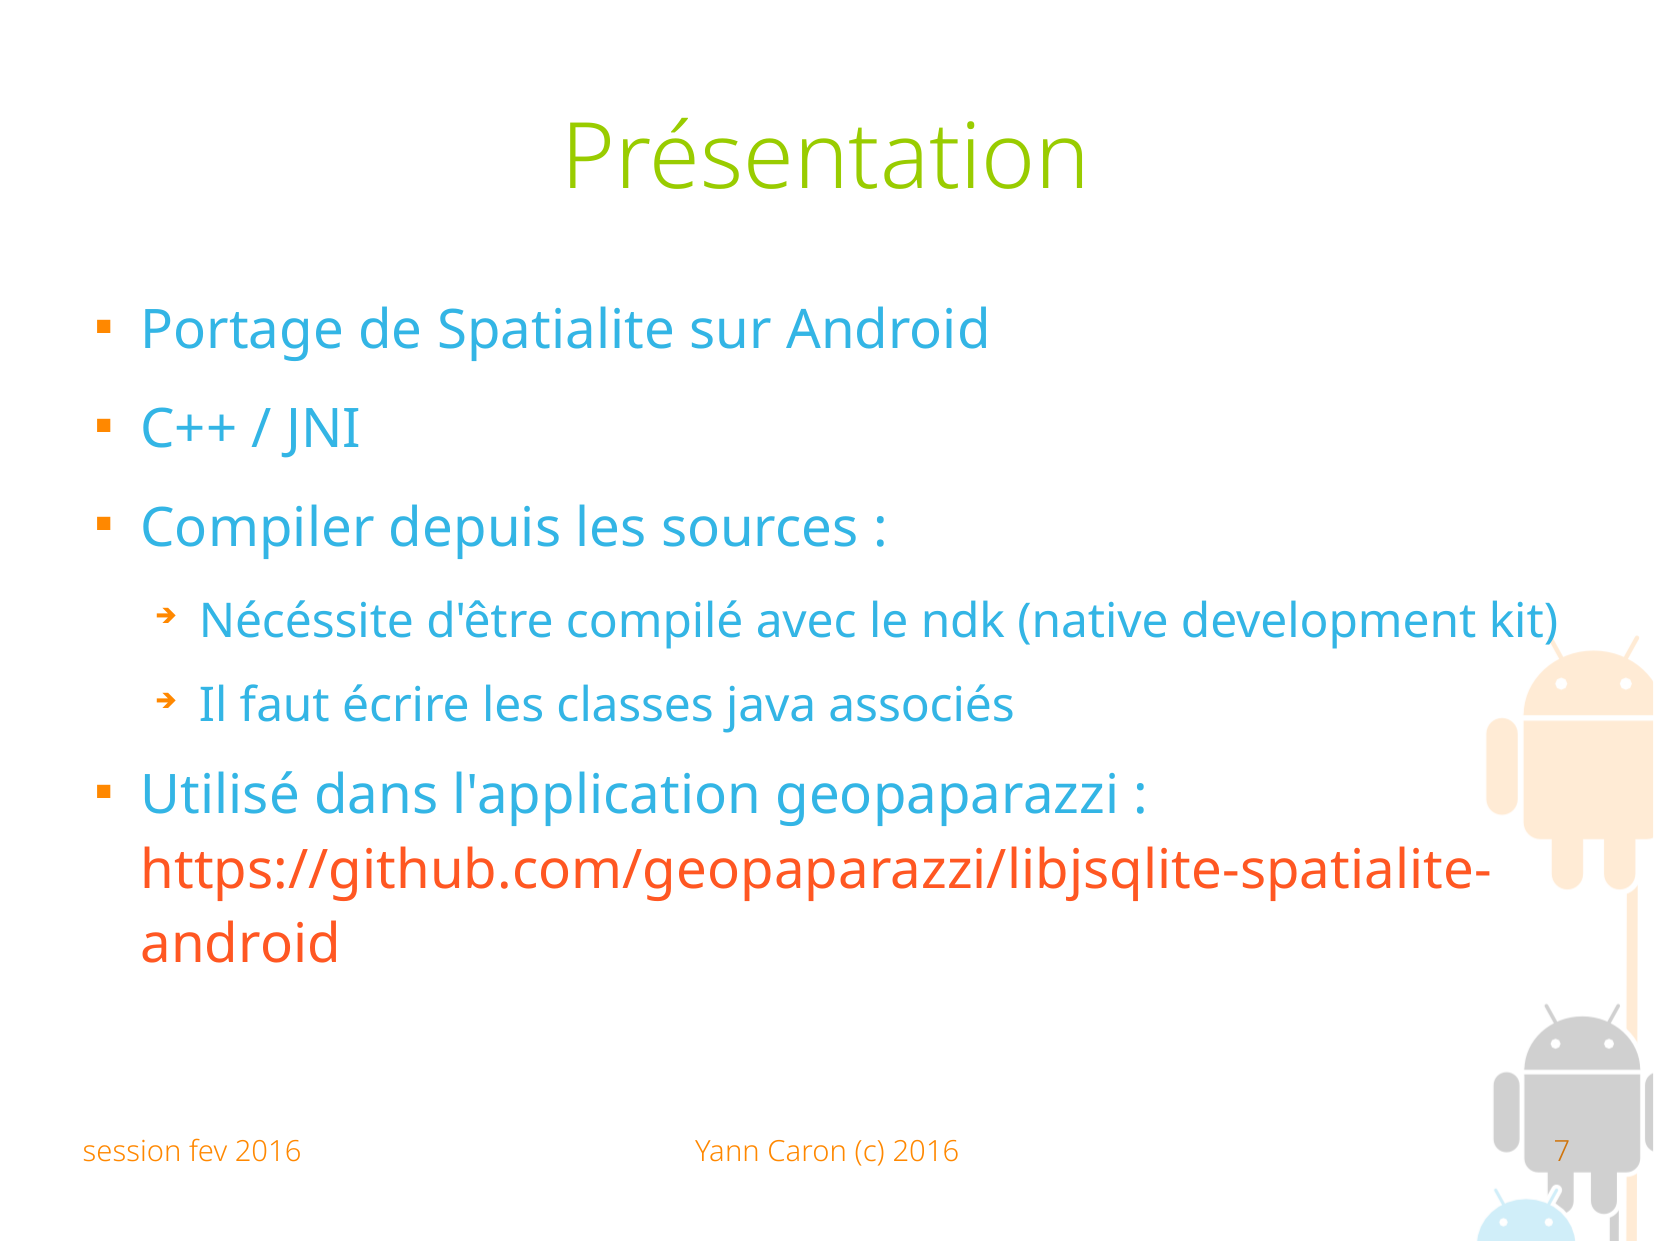

# Présentation
Portage de Spatialite sur Android
C++ / JNI
Compiler depuis les sources :
Nécéssite d'être compilé avec le ndk (native development kit)
Il faut écrire les classes java associés
Utilisé dans l'application geopaparazzi : https://github.com/geopaparazzi/libjsqlite-spatialite-android
session fev 2016
Yann Caron (c) 2016
7